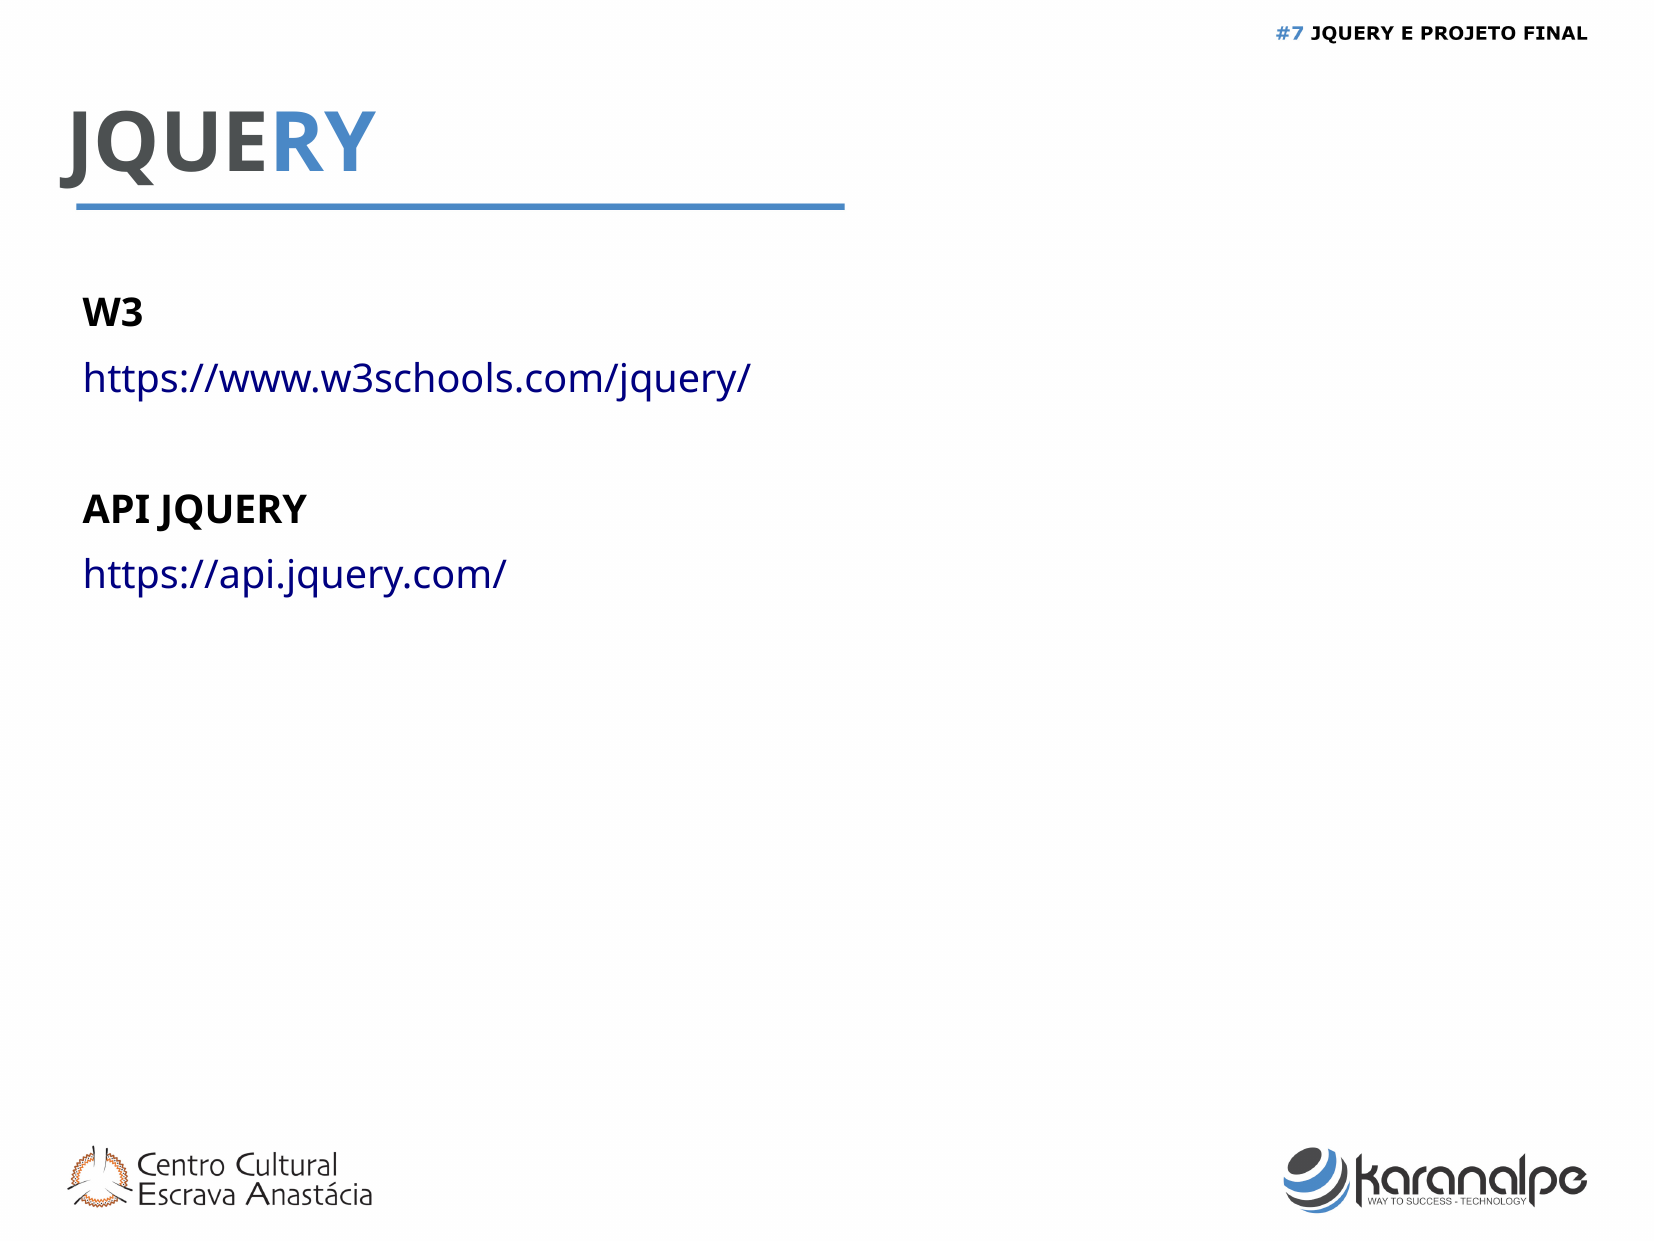

JQUERY
# W3
https://www.w3schools.com/jquery/
API JQUERY
https://api.jquery.com/